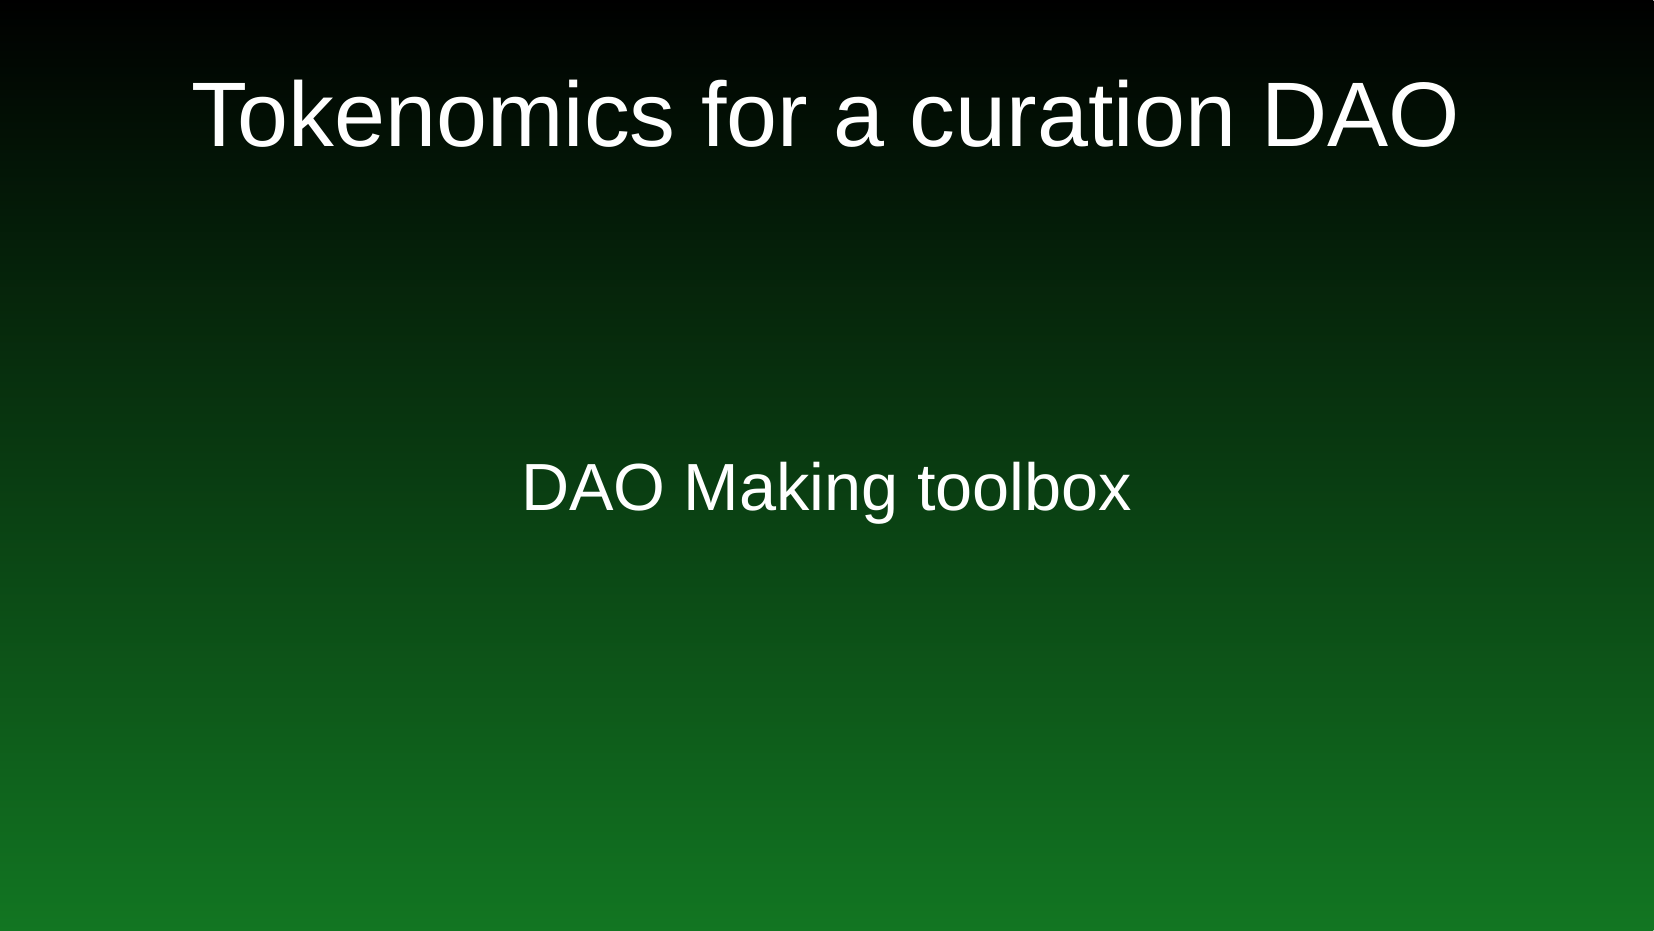

# Tokenomics for a curation DAO
DAO Making toolbox